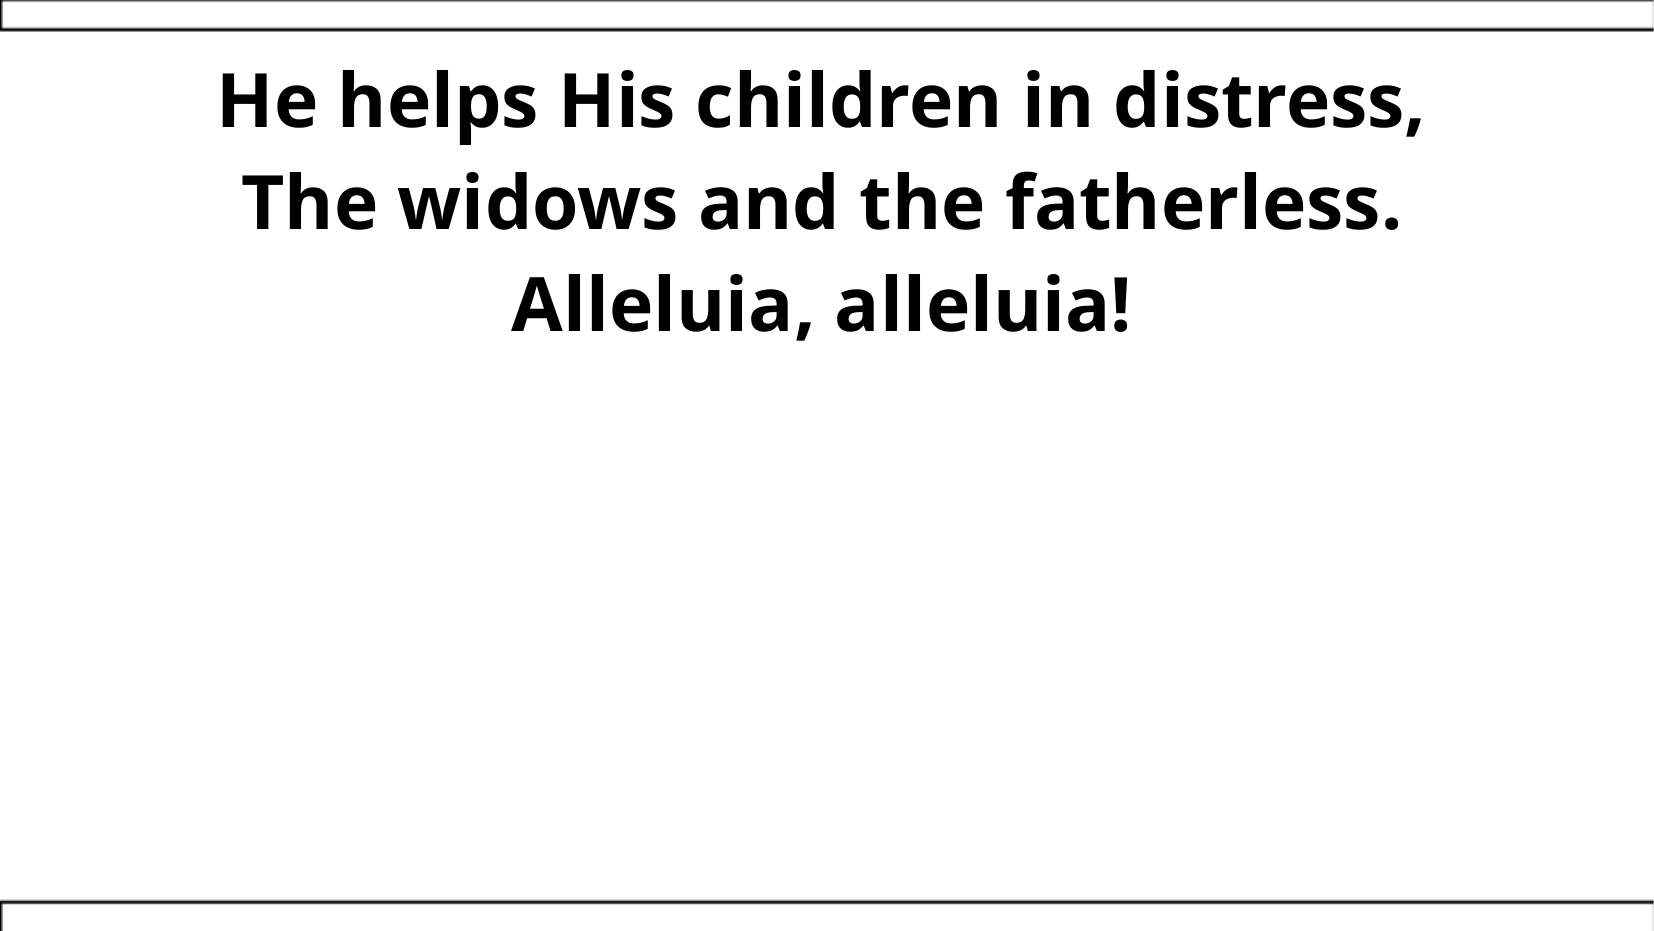

He helps His children in distress,
The widows and the fatherless.
Alleluia, alleluia!